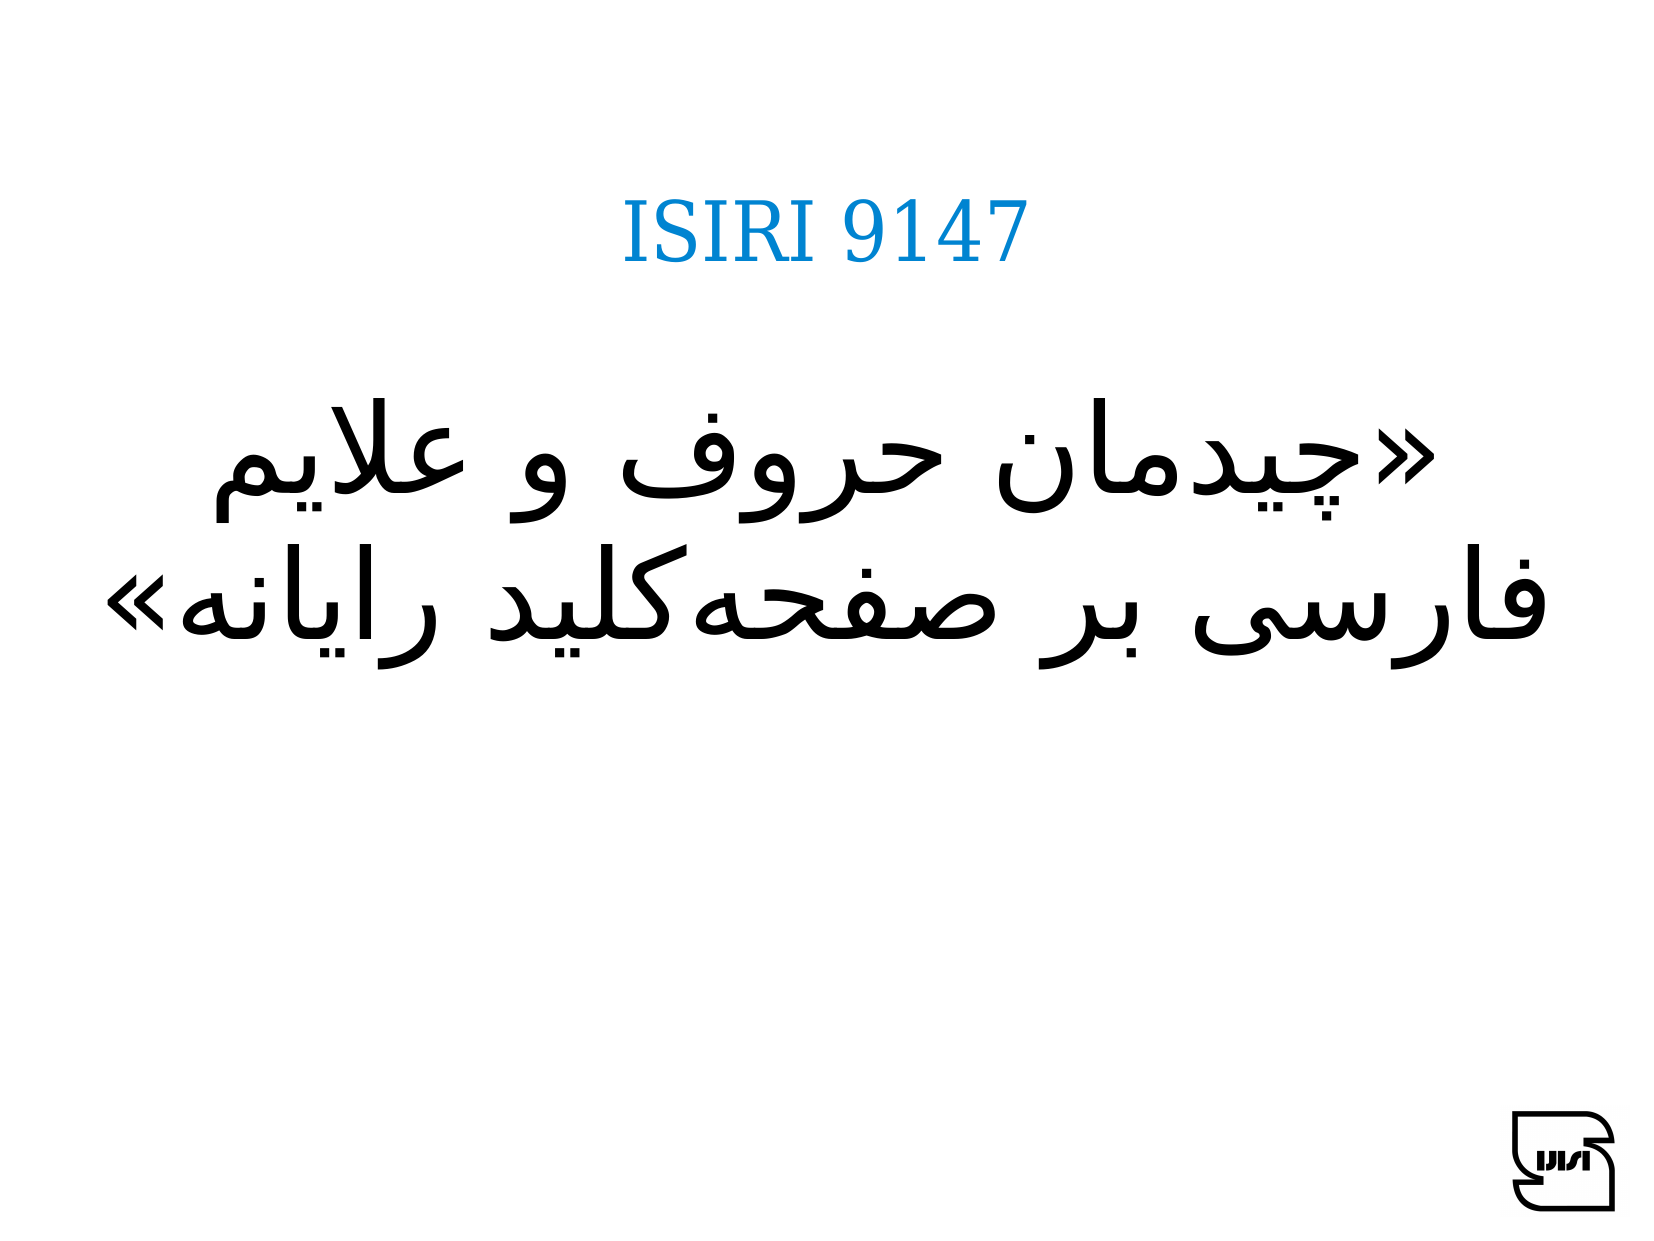

ISIRI 9147
«چیدمان حروف و علایم فارسی بر صفحه‌کلید رایانه»